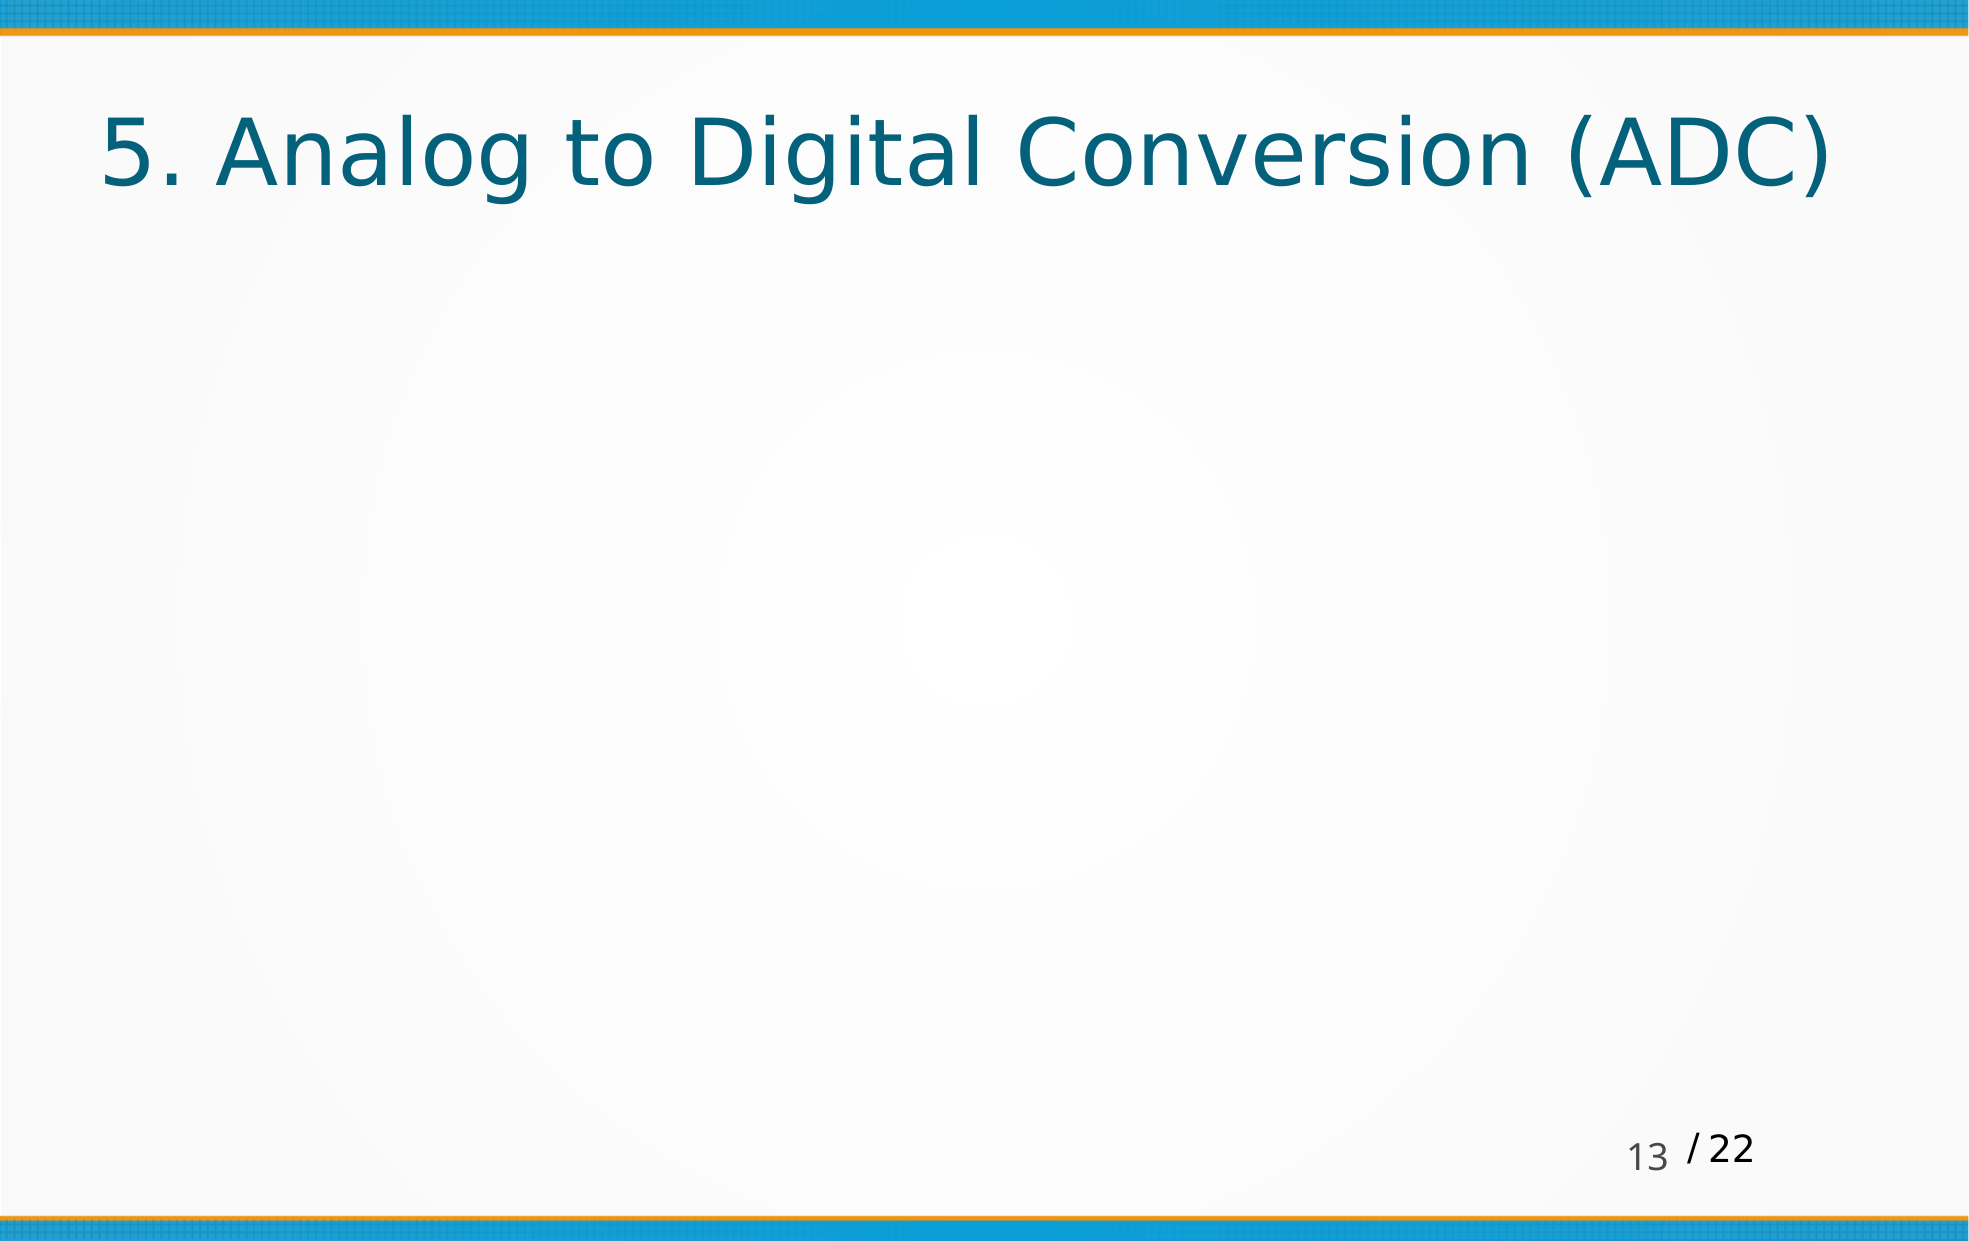

# 5. Analog to Digital Conversion (ADC)
13